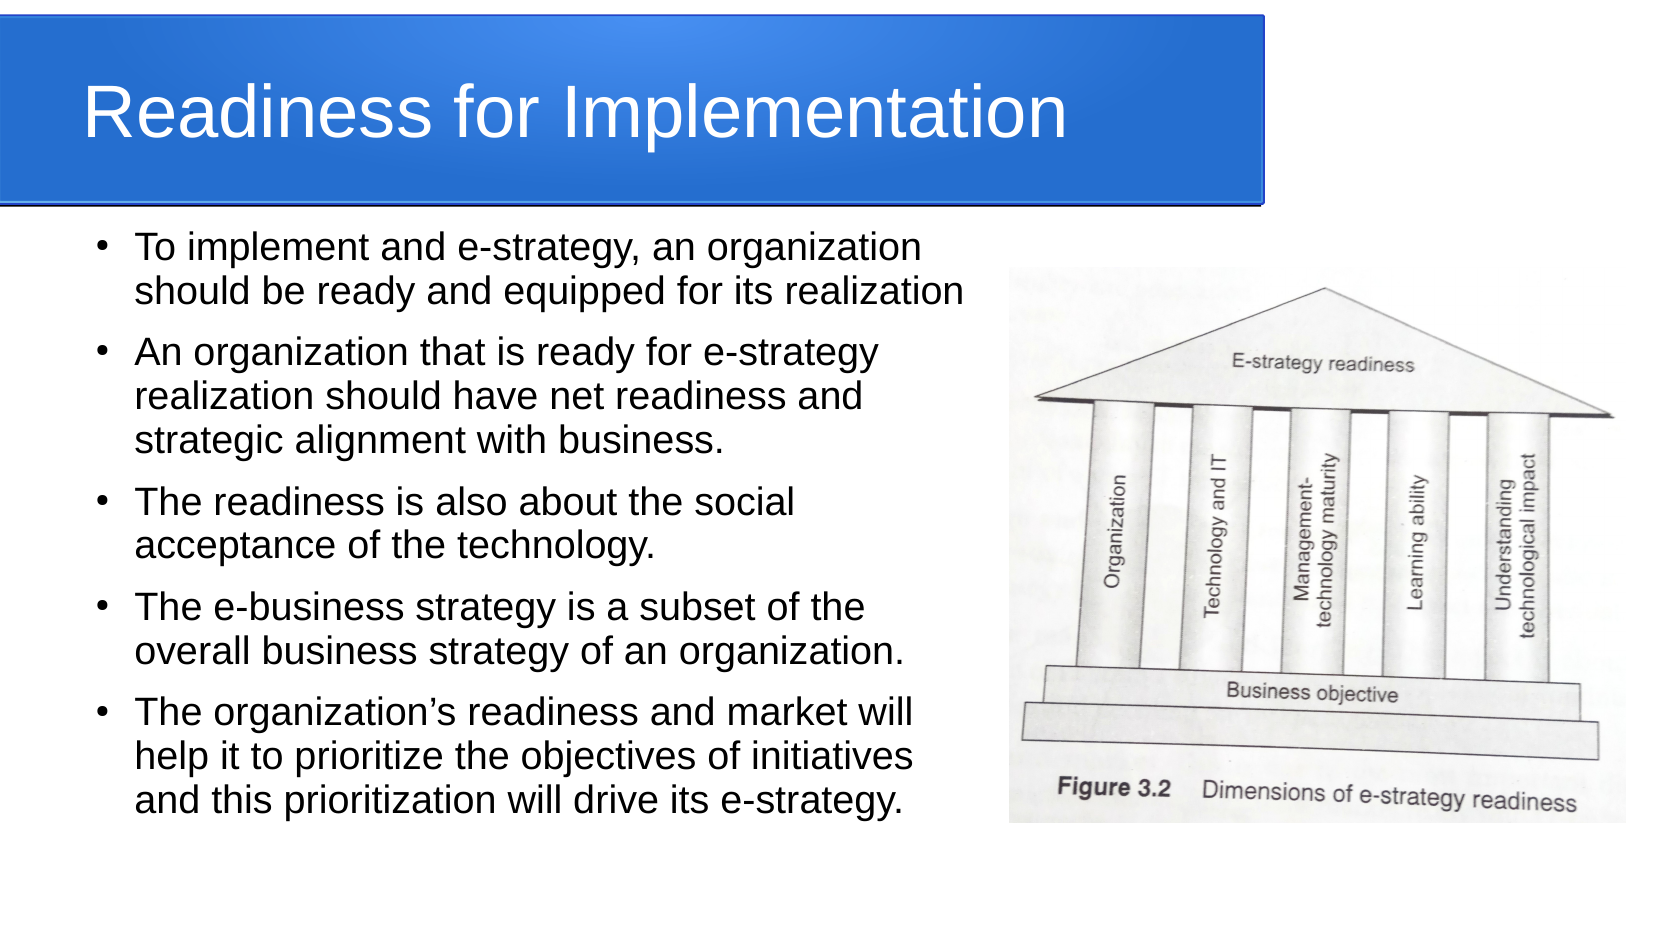

# Readiness for Implementation
To implement and e-strategy, an organization should be ready and equipped for its realization
An organization that is ready for e-strategy realization should have net readiness and strategic alignment with business.
The readiness is also about the social acceptance of the technology.
The e-business strategy is a subset of the overall business strategy of an organization.
The organization’s readiness and market will help it to prioritize the objectives of initiatives and this prioritization will drive its e-strategy.